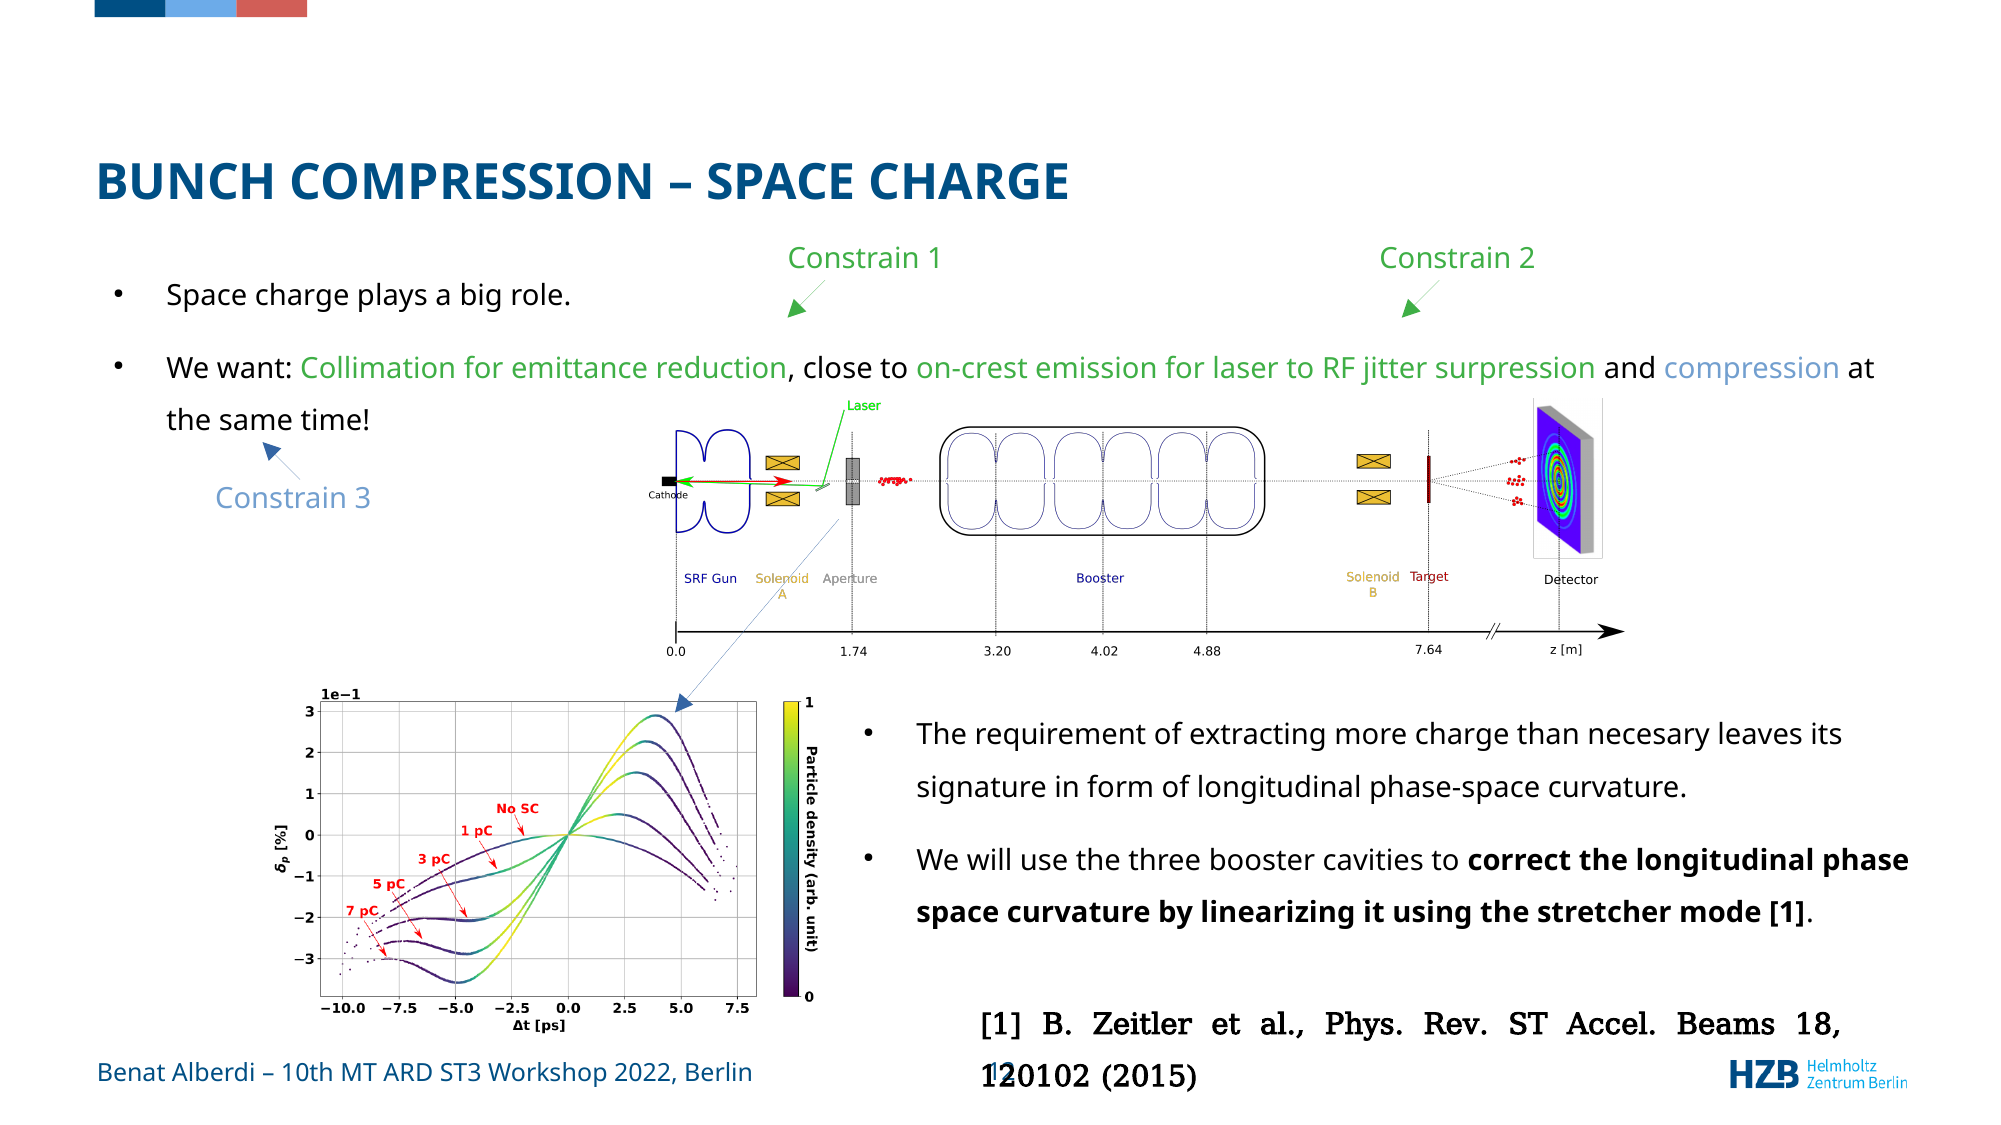

# Bunch compression – Space charge
Constrain 1
Constrain 2
Space charge plays a big role.
We want: Collimation for emittance reduction, close to on-crest emission for laser to RF jitter surpression and compression at the same time!
Constrain 3
The requirement of extracting more charge than necesary leaves its signature in form of longitudinal phase-space curvature.
We will use the three booster cavities to correct the longitudinal phase space curvature by linearizing it using the stretcher mode [1].
[1] B. Zeitler et al., Phys. Rev. ST Accel. Beams 18, 120102 (2015)